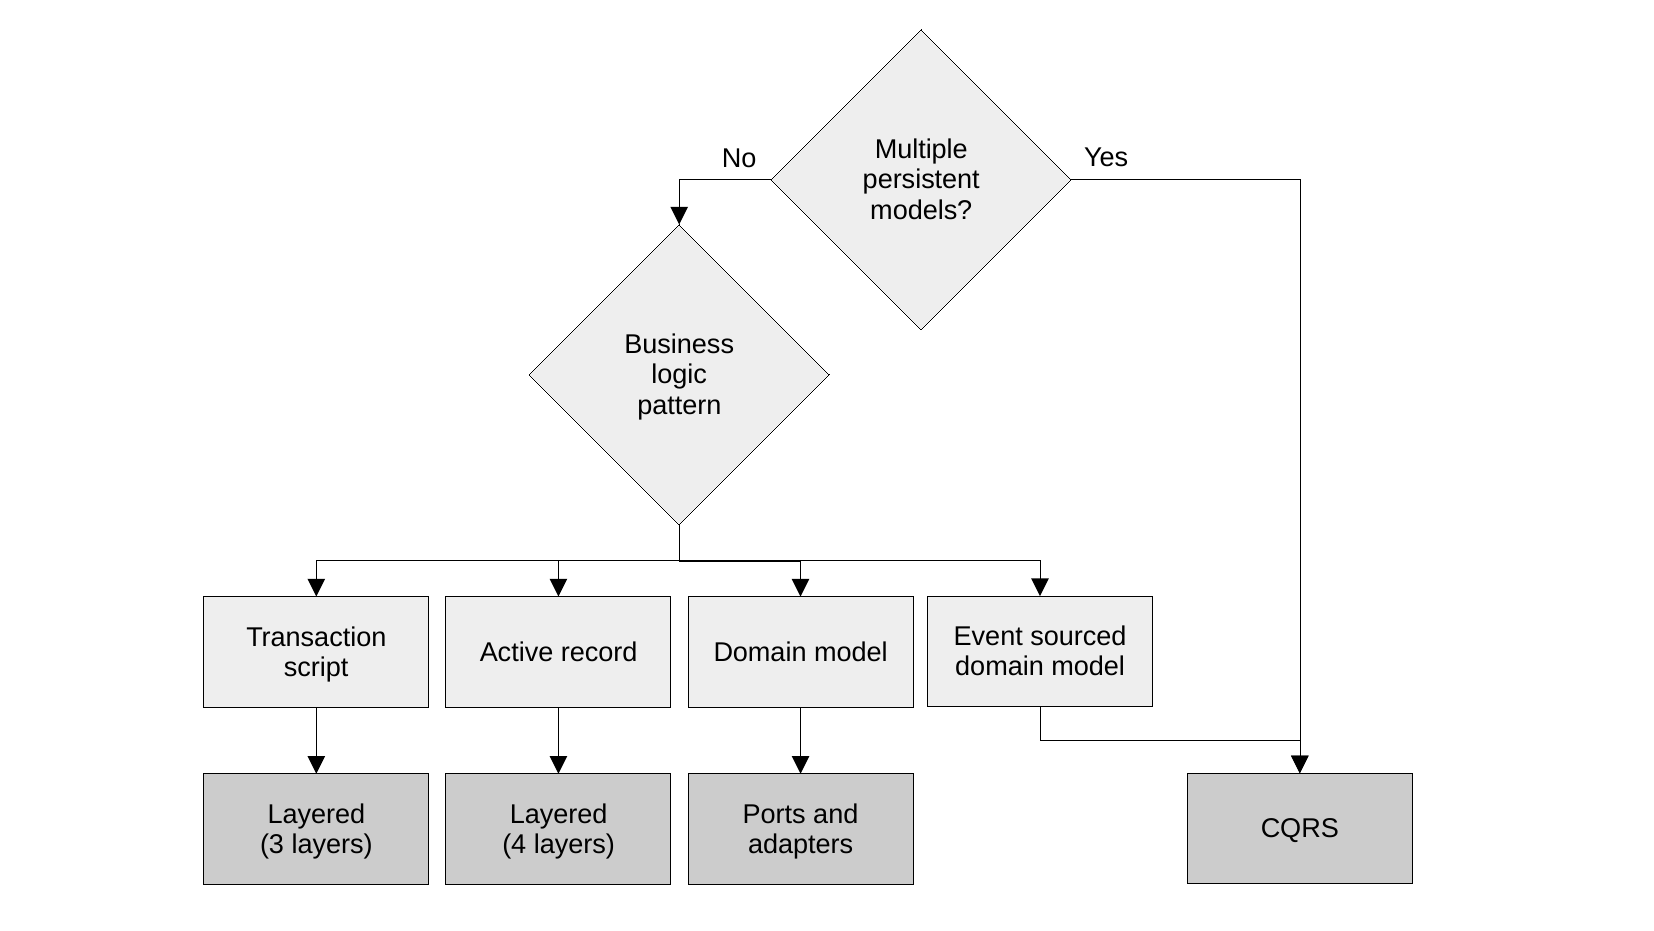

Multiple persistent models?
Yes
No
Business logic pattern
Event sourced domain model
Transaction script
Active record
Domain model
CQRS
Layered
(3 layers)
Layered
(4 layers)
Ports and adapters